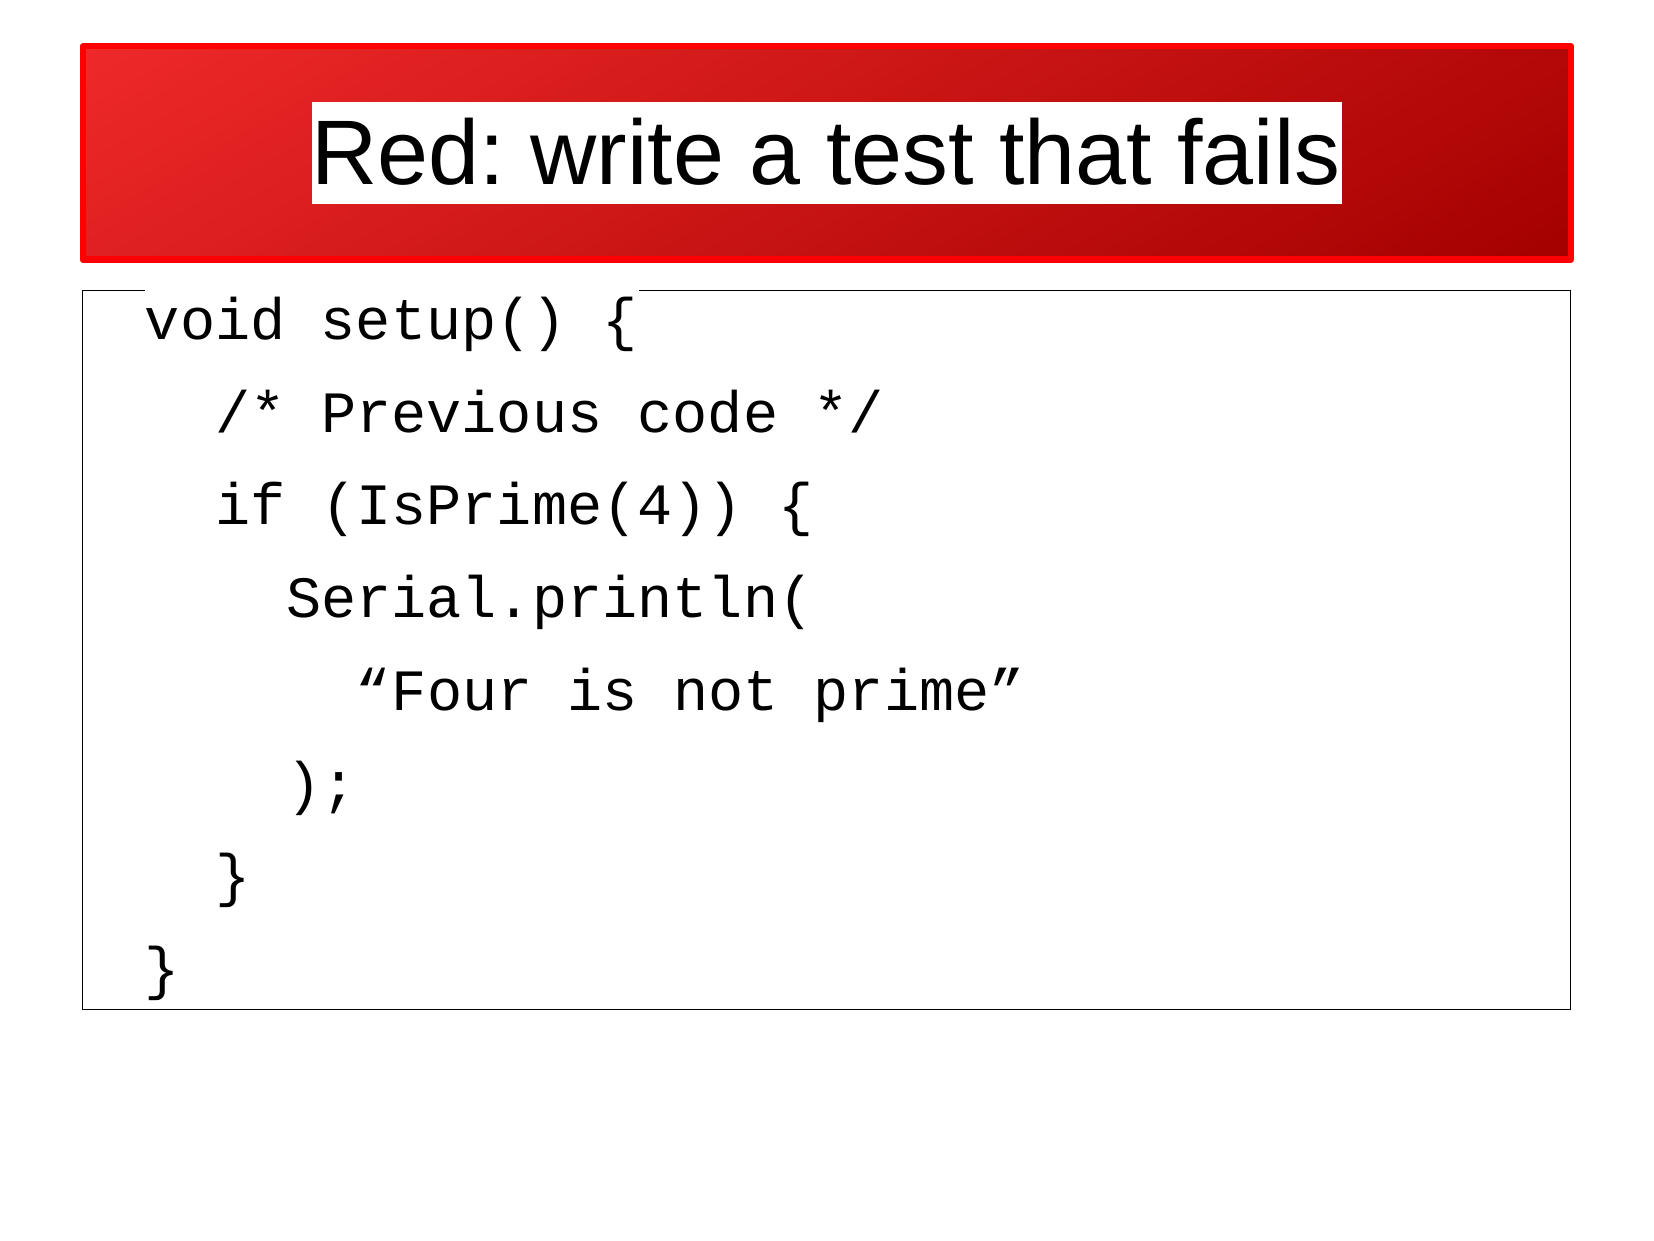

Red: write a test that fails
#
void setup() {
 /* Previous code */
 if (IsPrime(4)) {
 Serial.println(
 “Four is not prime”
 );
 }
}